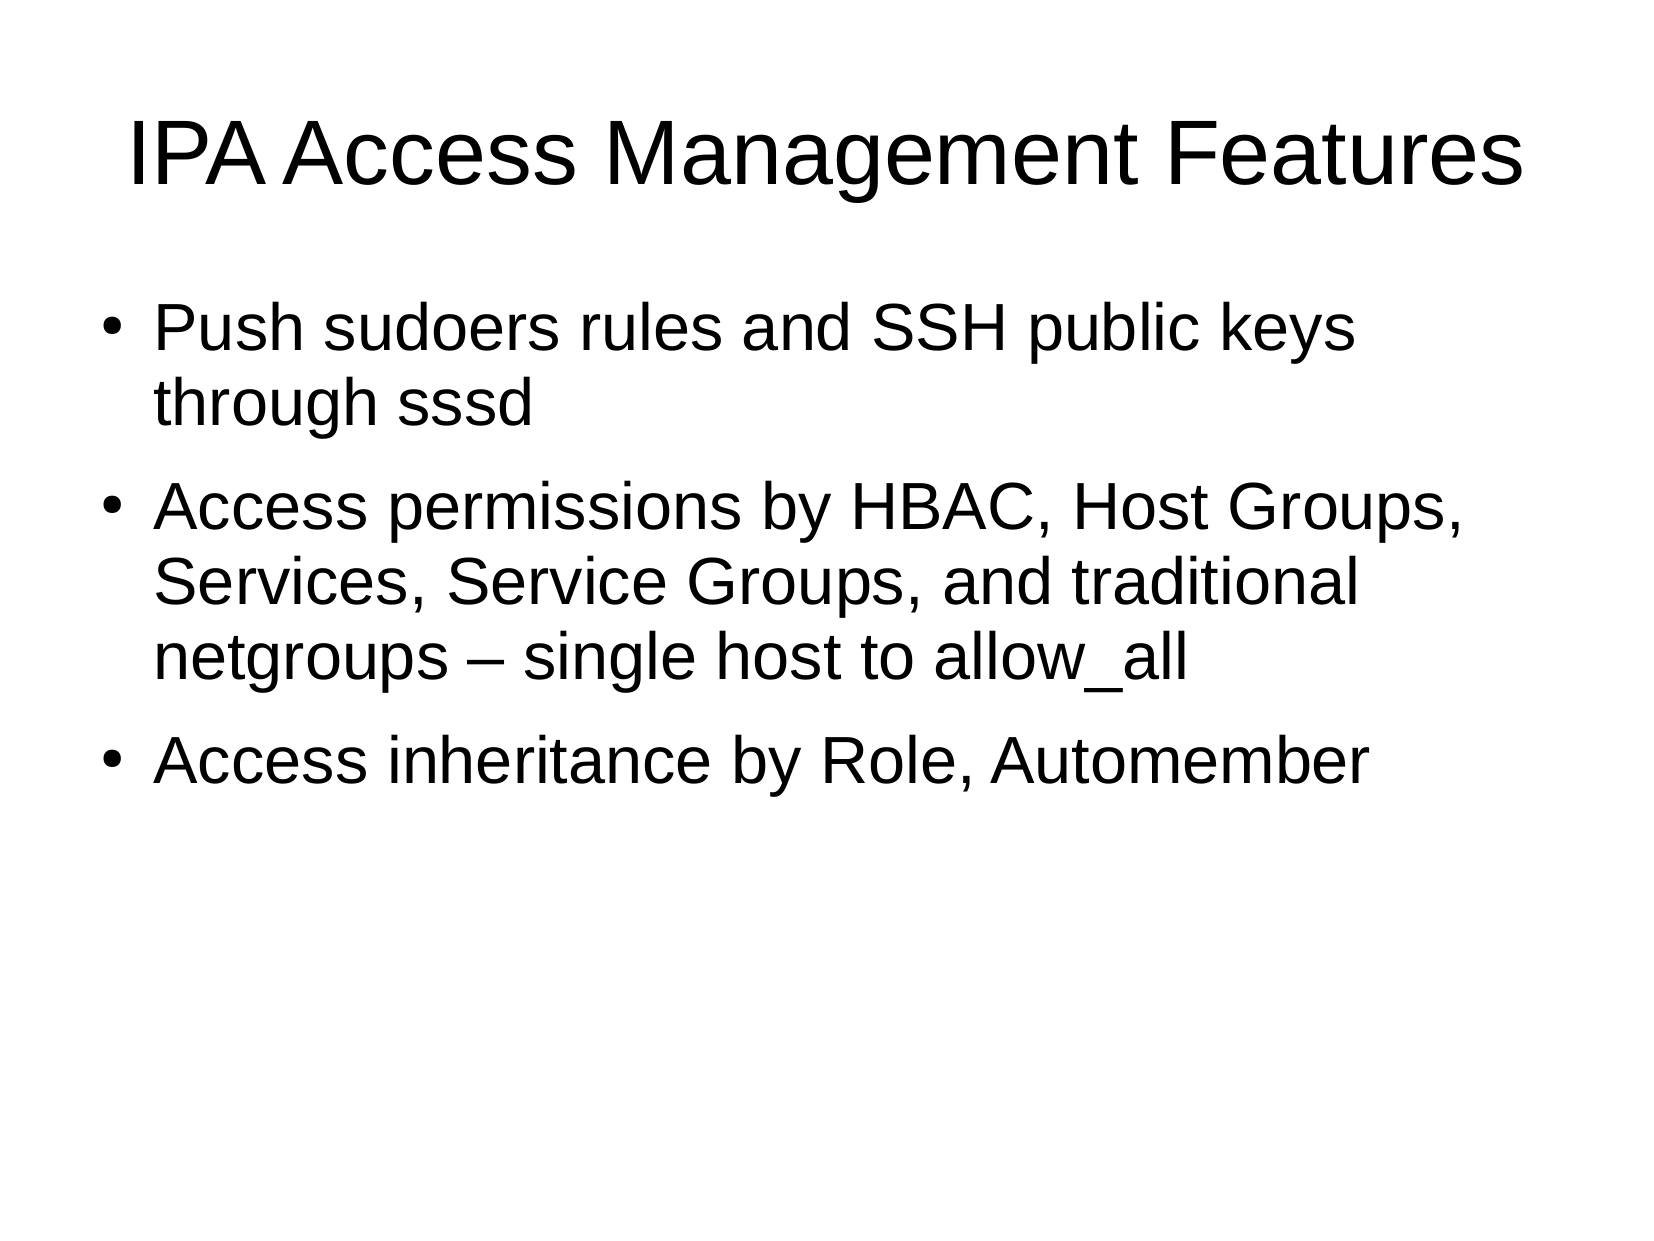

# IPA Access Management Features
Push sudoers rules and SSH public keys through sssd
Access permissions by HBAC, Host Groups, Services, Service Groups, and traditional netgroups – single host to allow_all
Access inheritance by Role, Automember